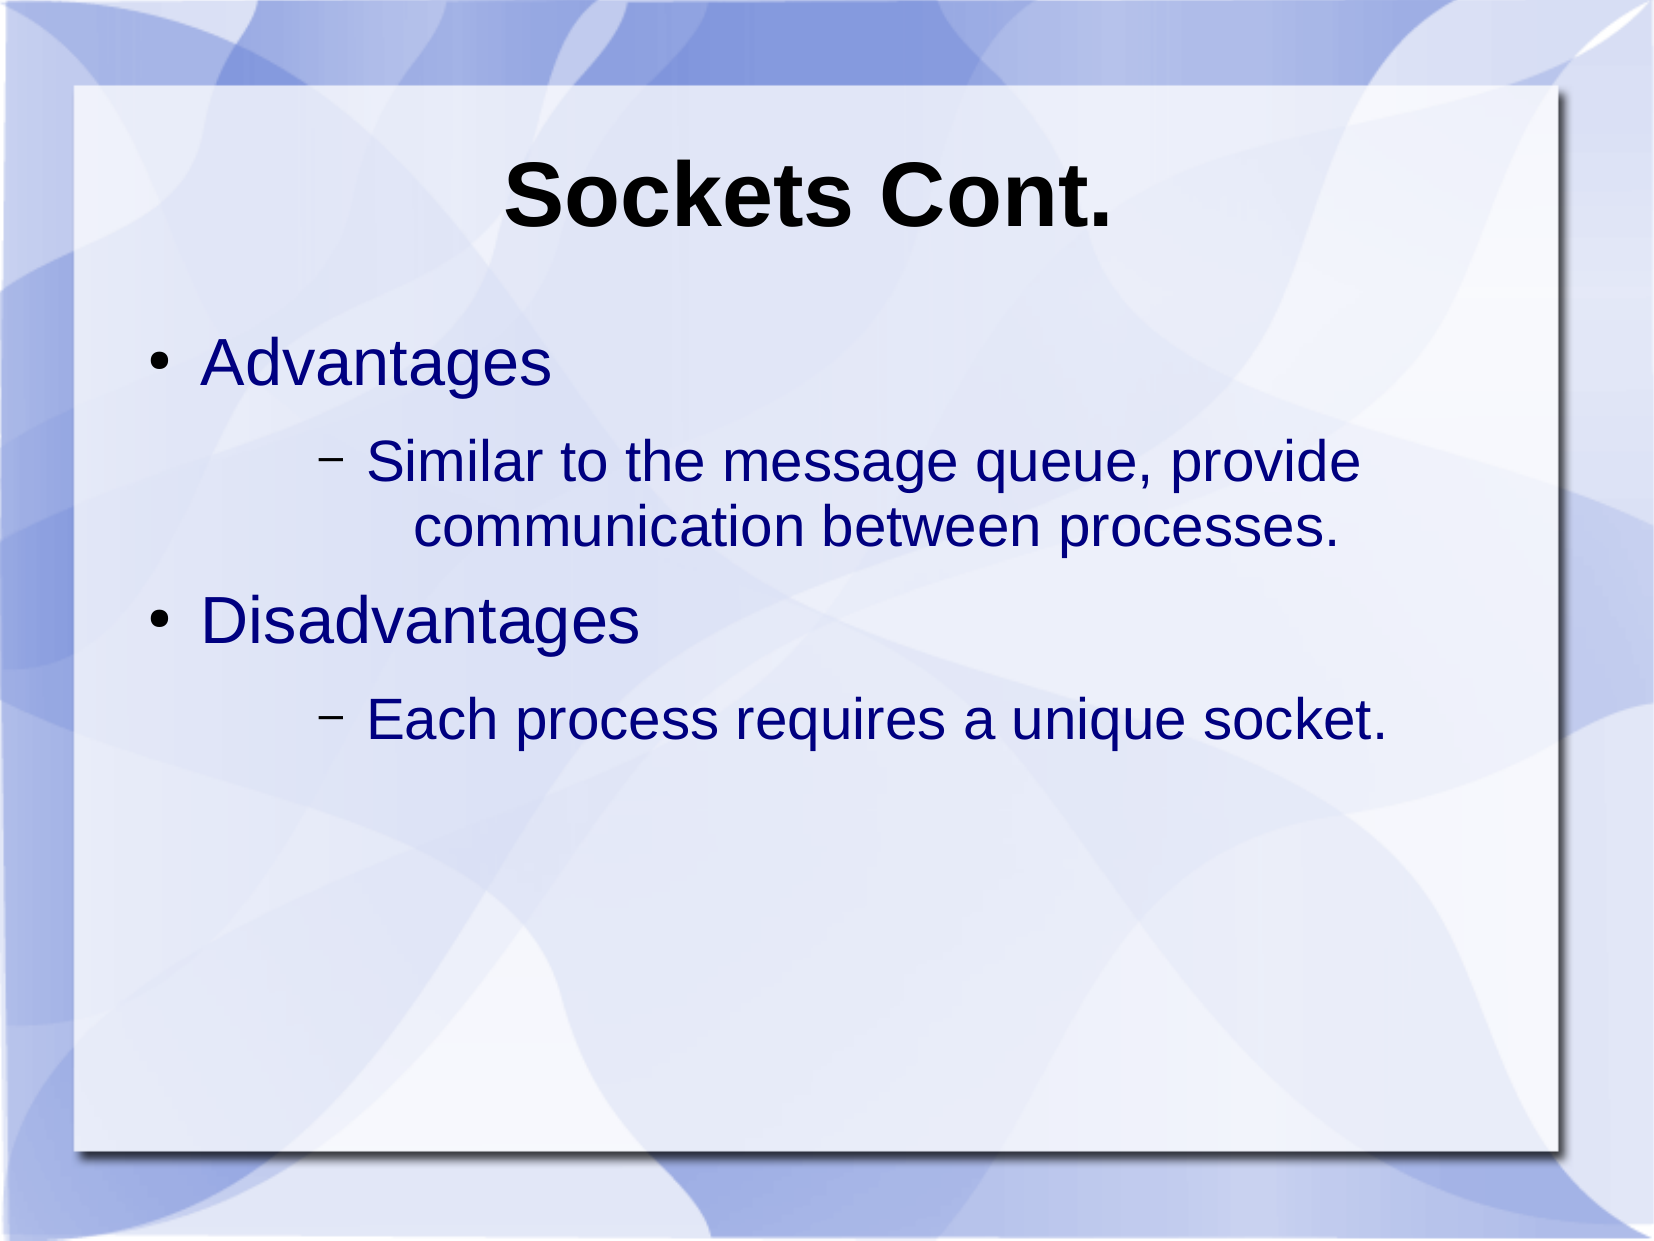

# Sockets Cont.
Advantages
Similar to the message queue, provide communication between processes.
Disadvantages
Each process requires a unique socket.